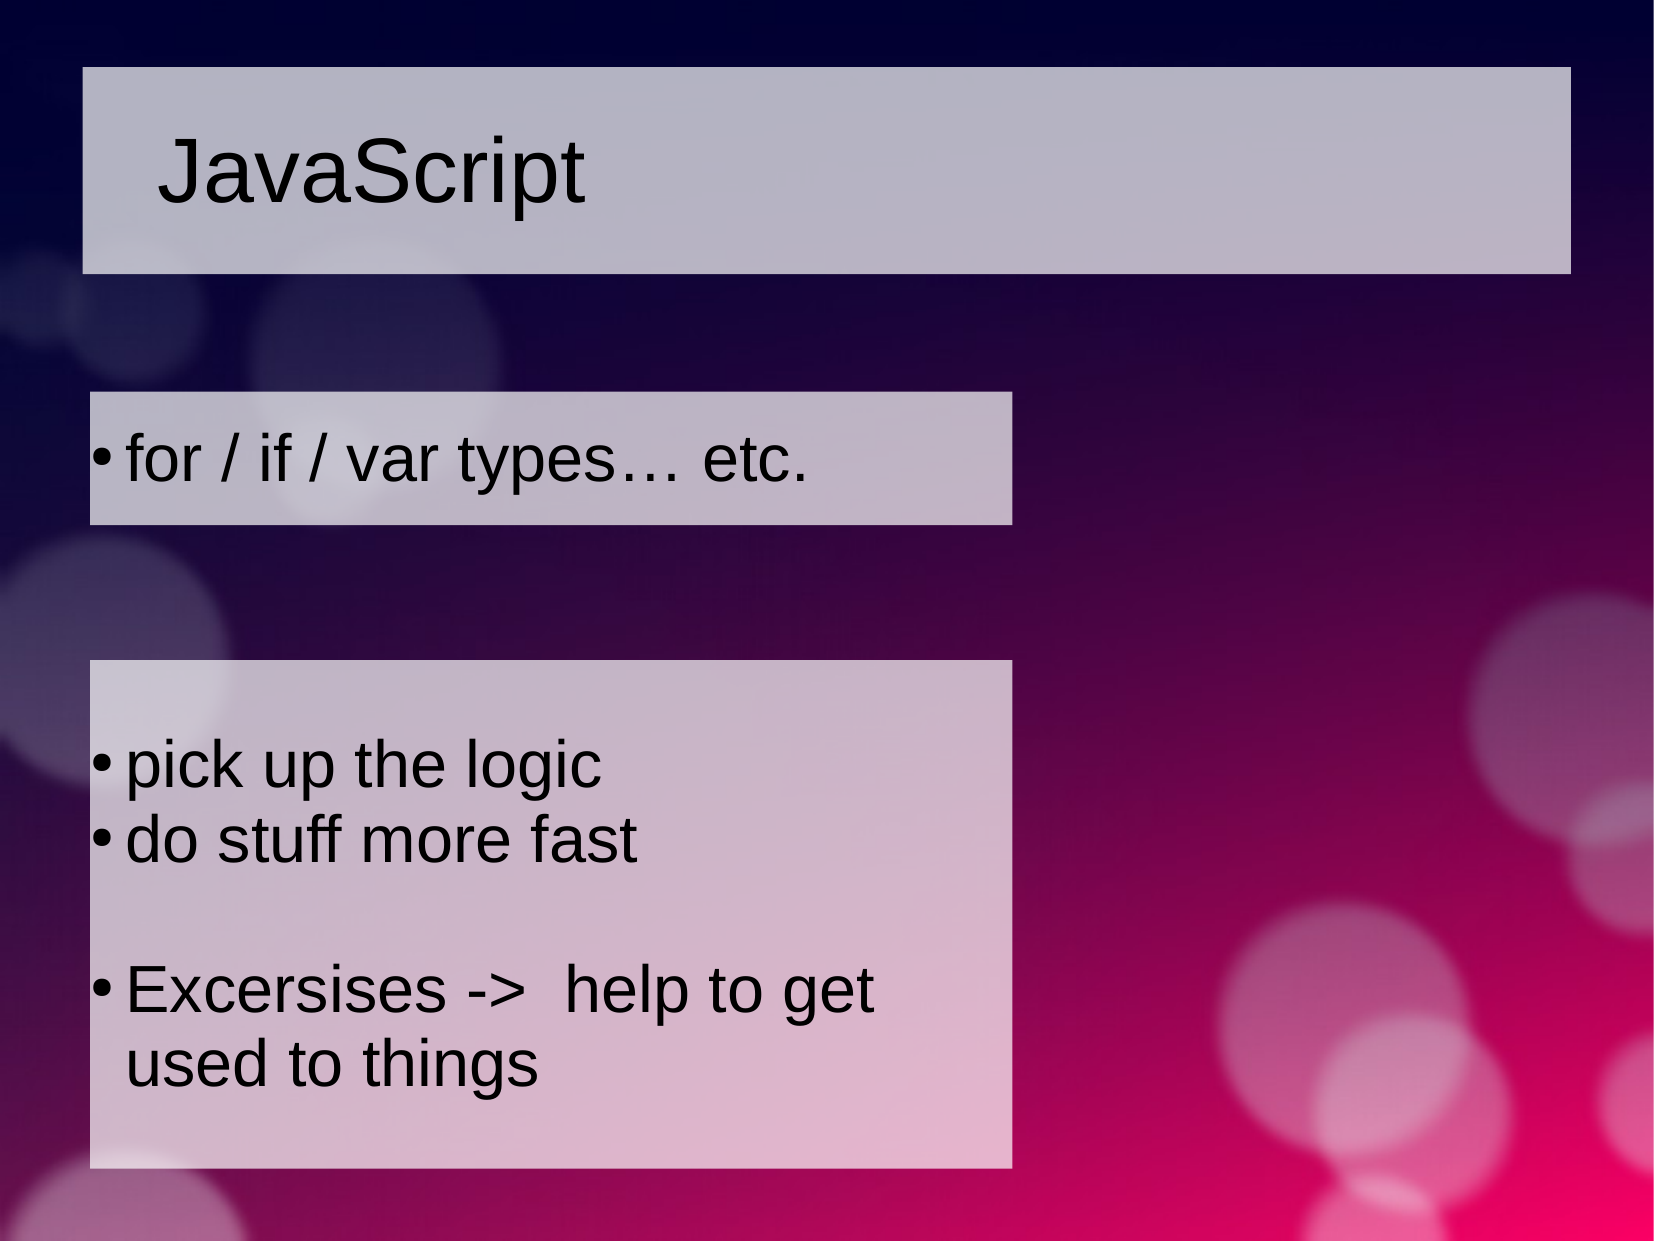

# JavaScript
for / if / var types… etc.
pick up the logic
do stuff more fast
Excersises -> help to get used to things